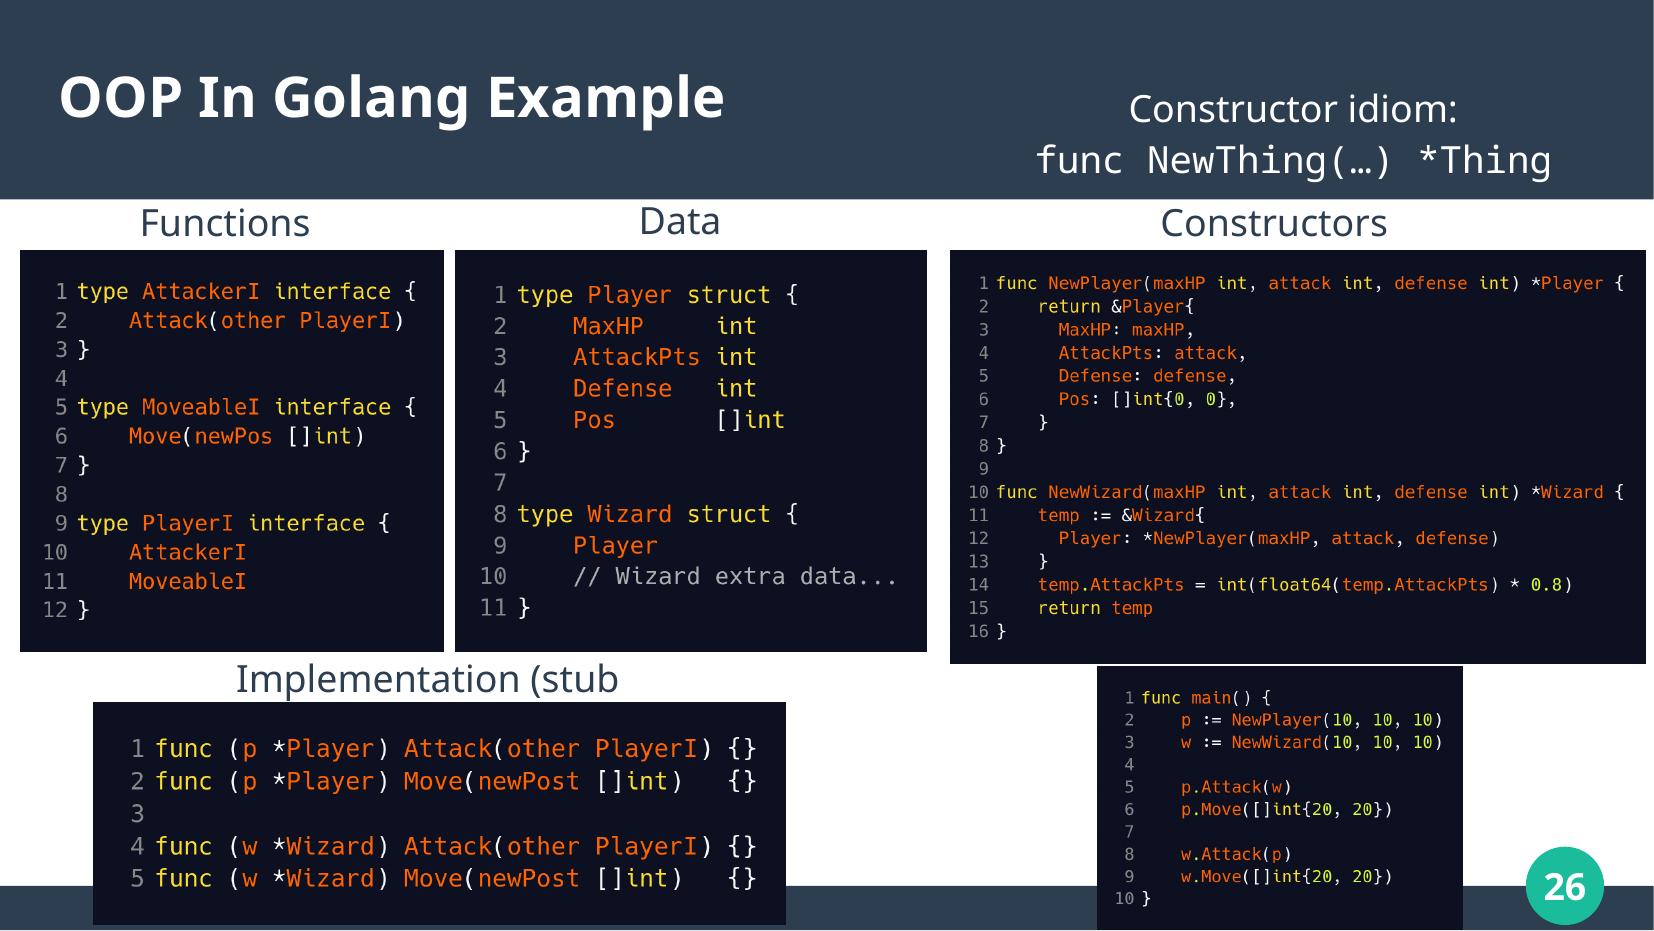

# OOP In Golang Example
Constructor idiom:
func NewThing(…) *Thing
Data
Constructors
Functions
Implementation (stub